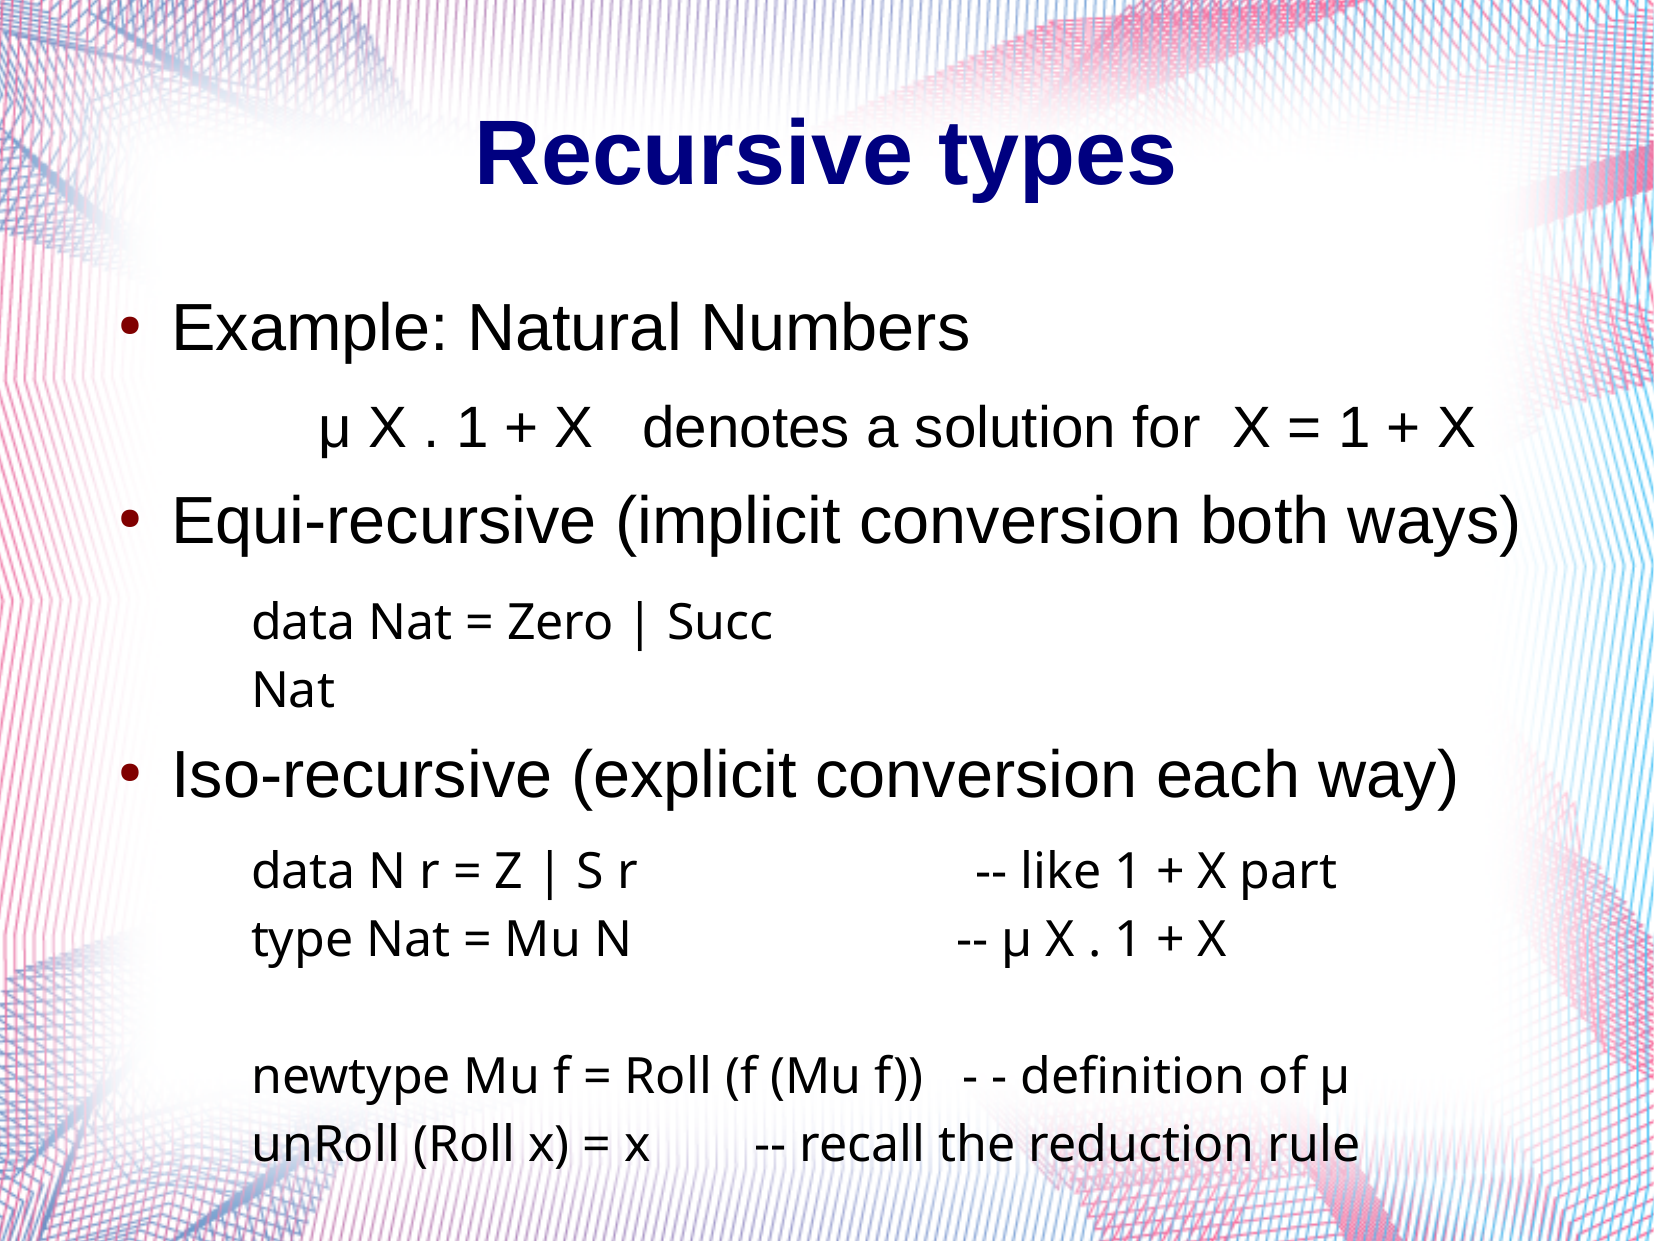

# Recursive types
Example: Natural Numbers
μ X . 1 + X denotes a solution for X = 1 + X
Equi-recursive (implicit conversion both ways)
Iso-recursive (explicit conversion each way)
data Nat = Zero | Succ Nat
data N r = Z | S r -- like 1 + X part
type Nat = Mu N -- μ X . 1 + X
newtype Mu f = Roll (f (Mu f)) - - definition of μ
unRoll (Roll x) = x -- recall the reduction rule